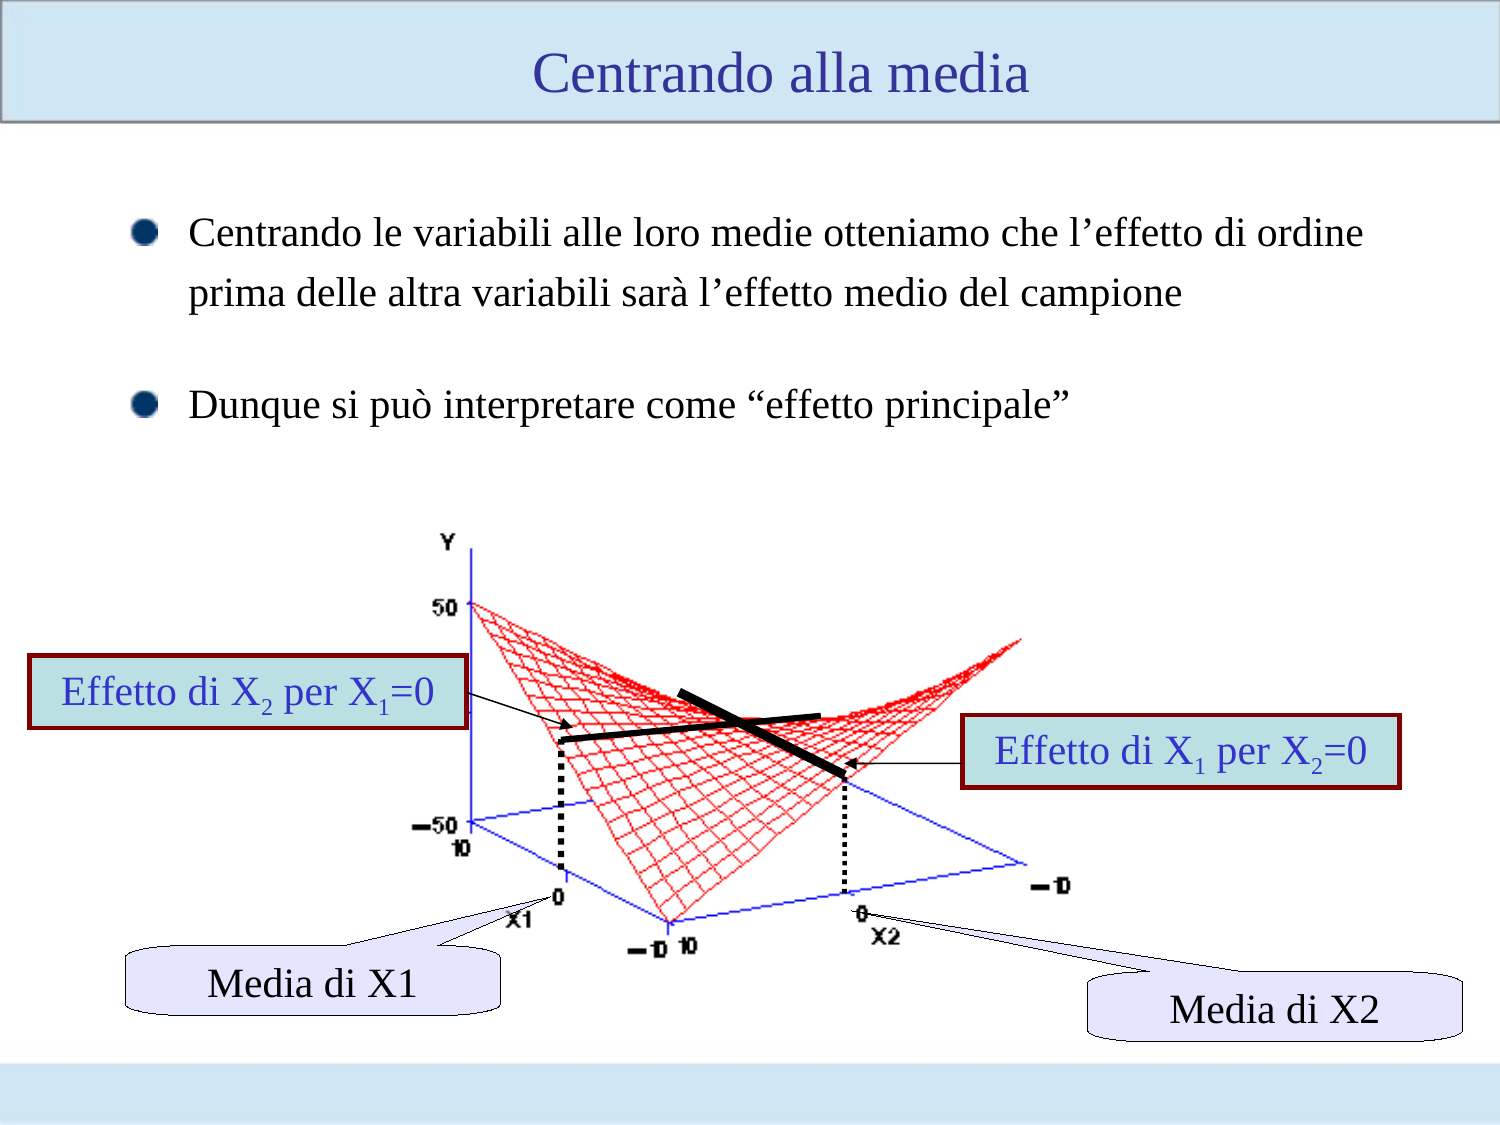

# Centrando alla media
Centrando le variabili alle loro medie otteniamo che l’effetto di ordine prima delle altra variabili sarà l’effetto medio del campione
Dunque si può interpretare come “effetto principale”
Effetto di X2 per X1=0
Effetto di X1 per X2=0
Media di X1
Media di X2